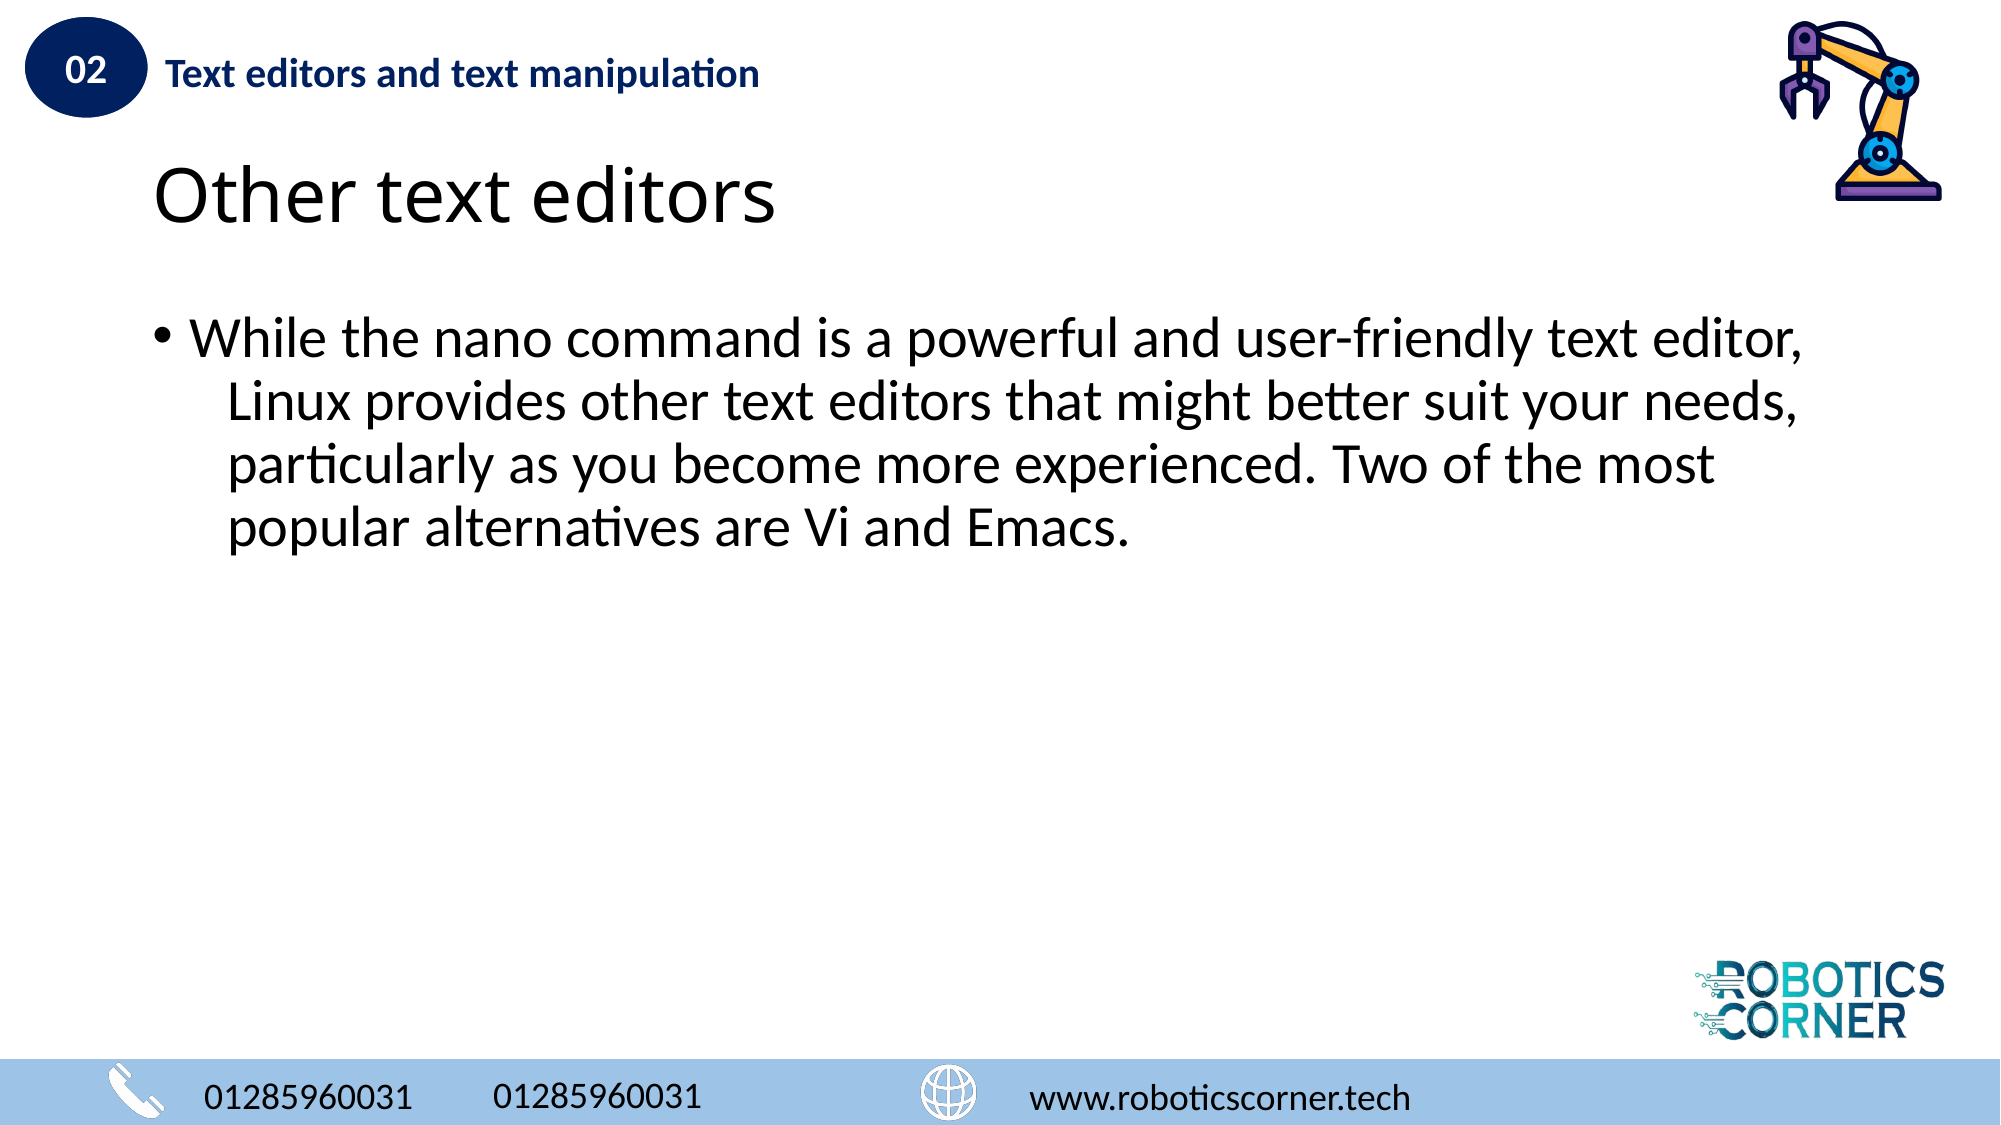

02
Text editors and text manipulation
Other text editors
While the nano command is a powerful and user-friendly text editor, Linux provides other text editors that might better suit your needs, particularly as you become more experienced. Two of the most popular alternatives are Vi and Emacs.
01285960031
01285960031
www.roboticscorner.tech